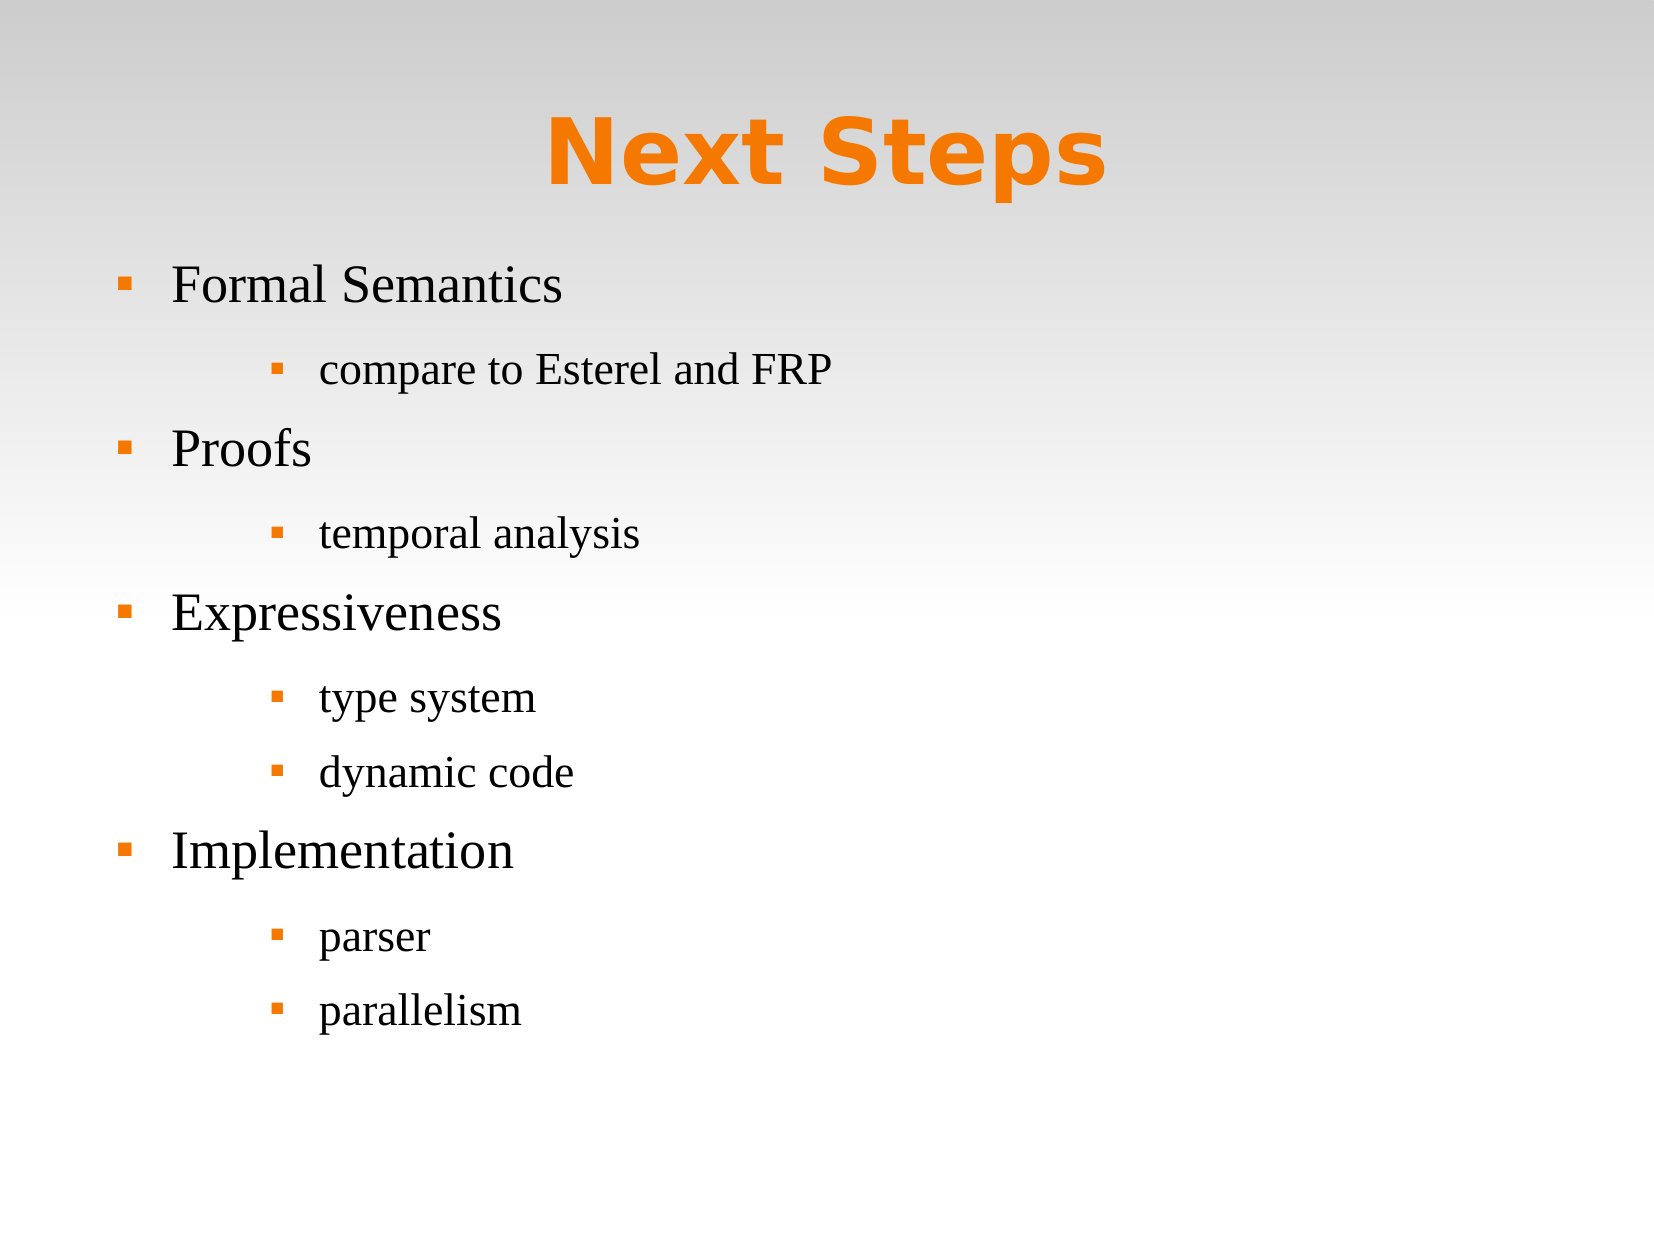

# Next Steps
Formal Semantics
compare to Esterel and FRP
Proofs
temporal analysis
Expressiveness
type system
dynamic code
Implementation
parser
parallelism